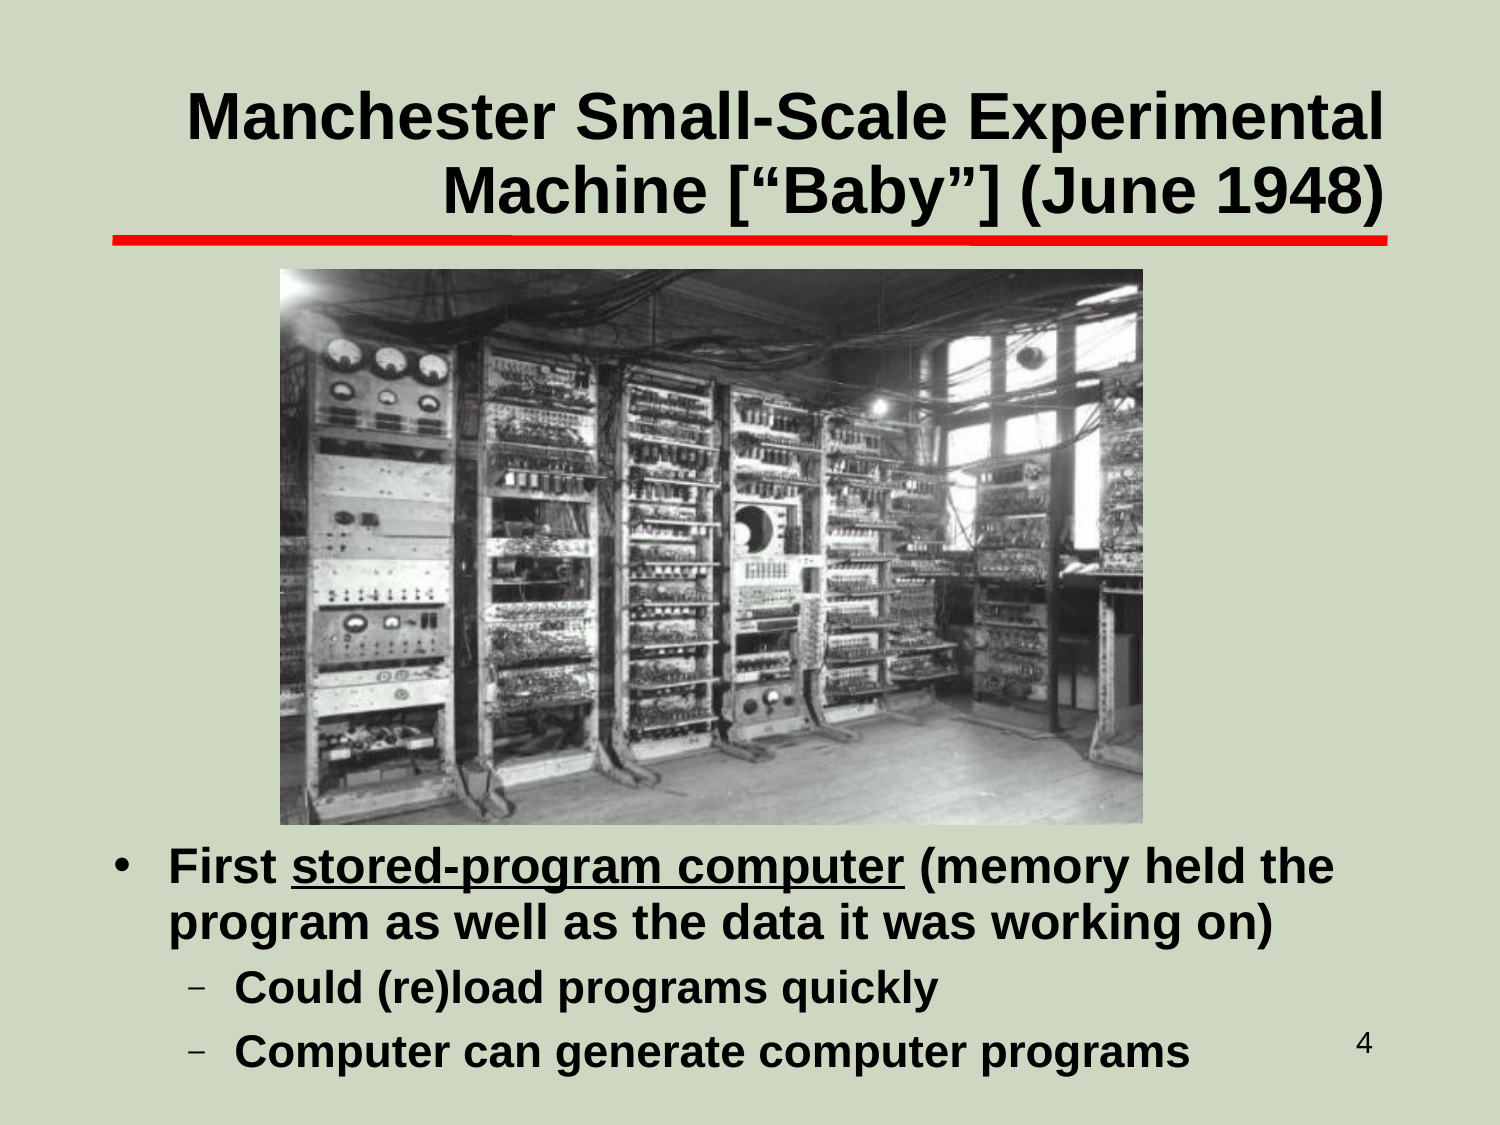

# Manchester Small-Scale Experimental Machine [“Baby”] (June 1948)
First stored-program computer (memory held the program as well as the data it was working on)
Could (re)load programs quickly
Computer can generate computer programs